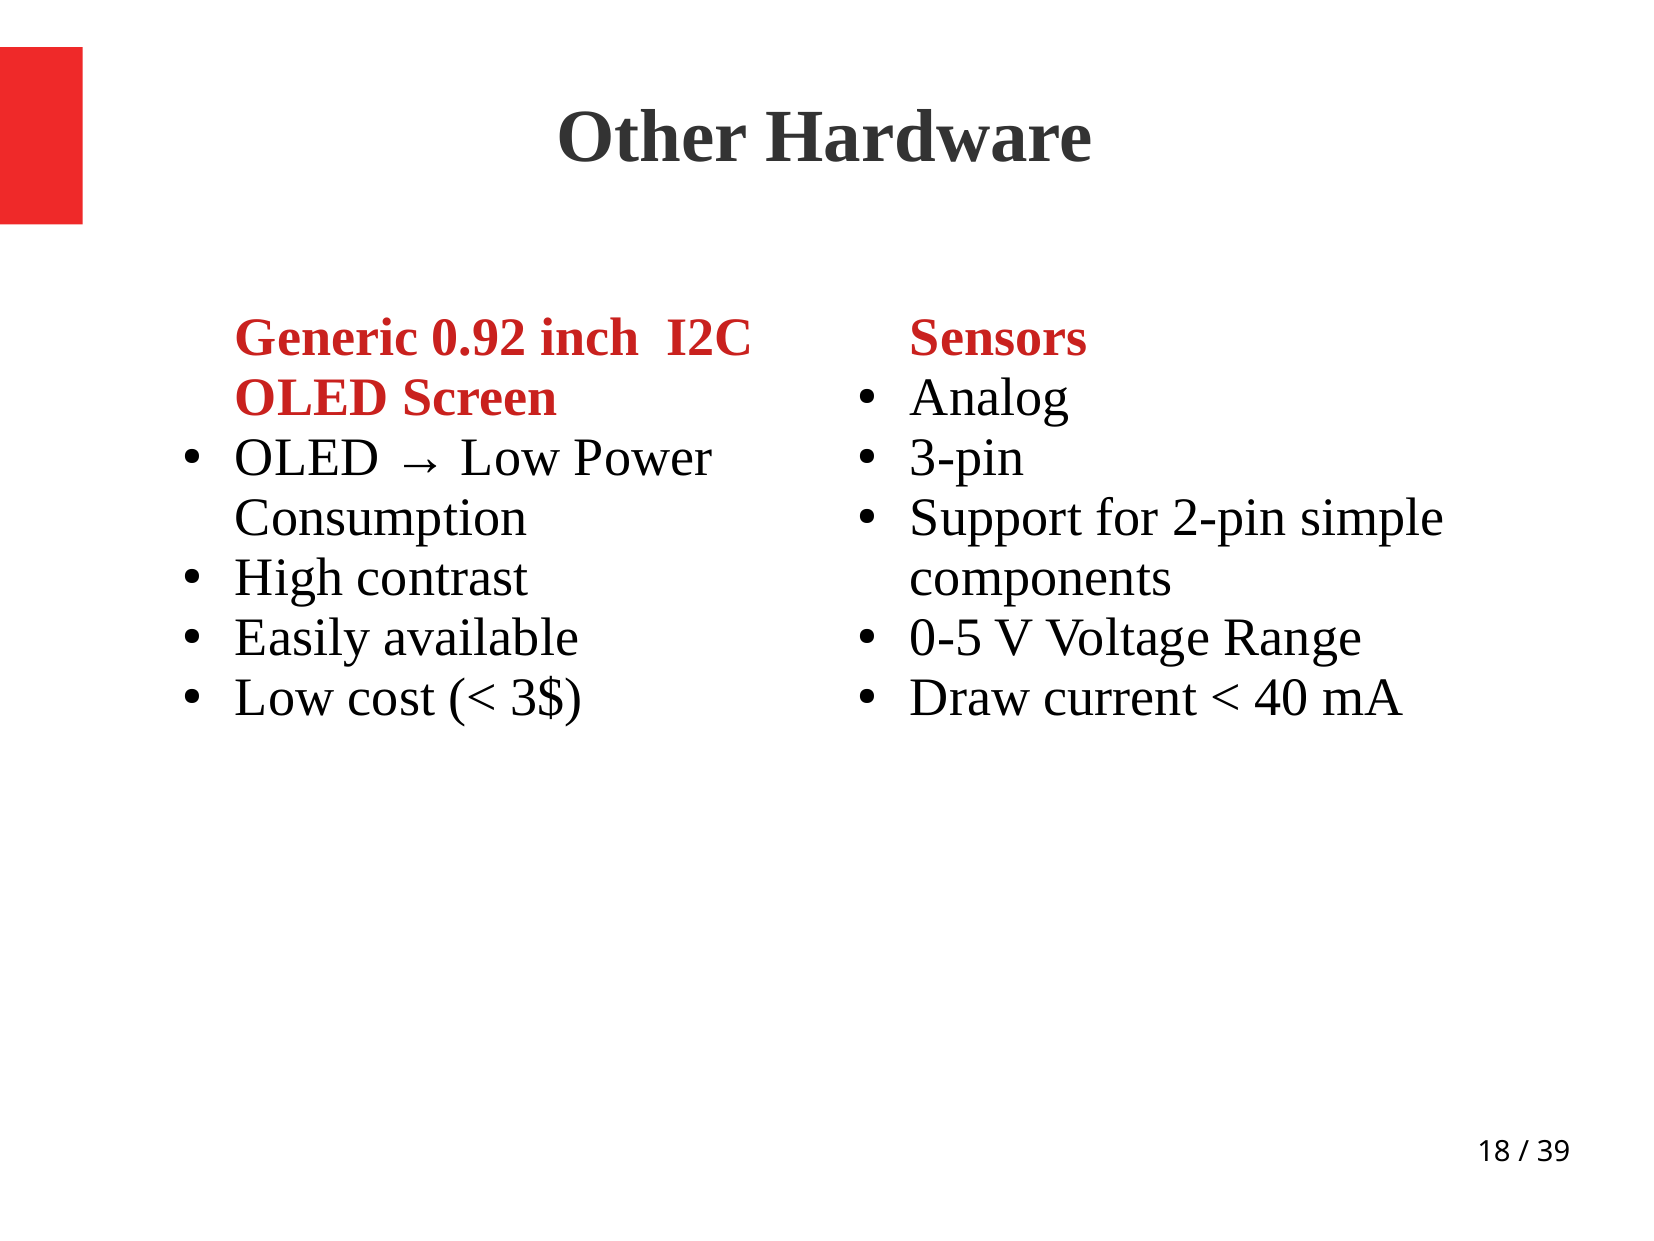

# Other Hardware
Generic 0.92 inch I2C OLED Screen
OLED → Low Power Consumption
High contrast
Easily available
Low cost (< 3$)
Sensors
Analog
3-pin
Support for 2-pin simple components
0-5 V Voltage Range
Draw current < 40 mA
18